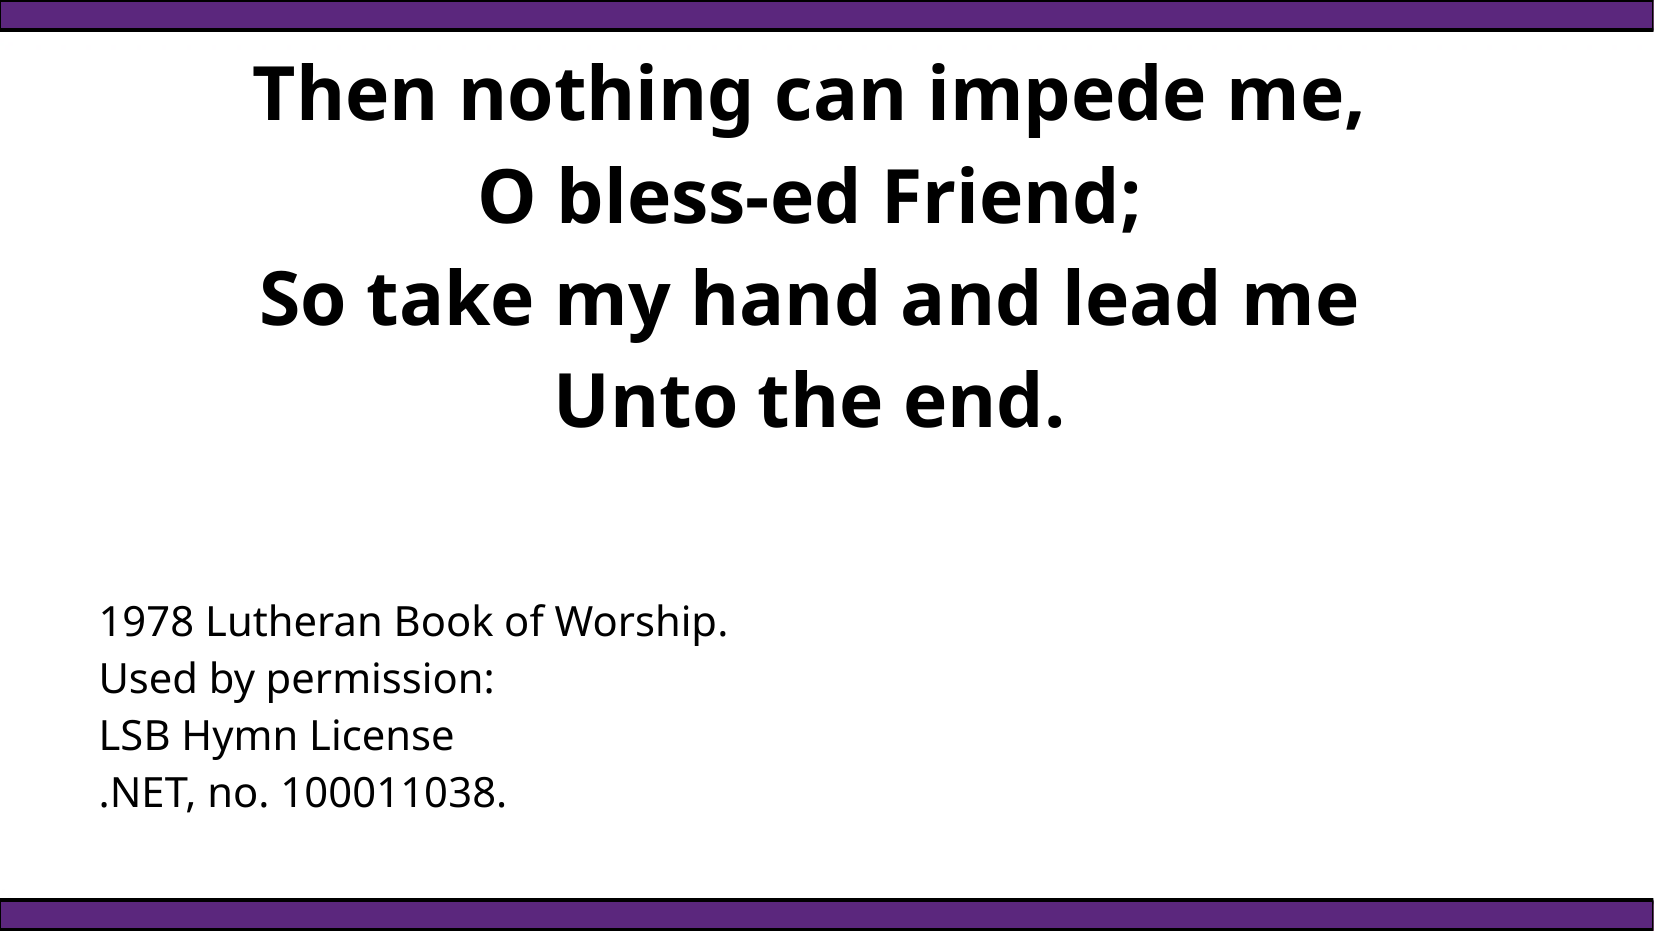

Then nothing can impede me,
O bless-ed Friend;
So take my hand and lead me
Unto the end.
 1978 Lutheran Book of Worship.
 Used by permission:
 LSB Hymn License
 .NET, no. 100011038.